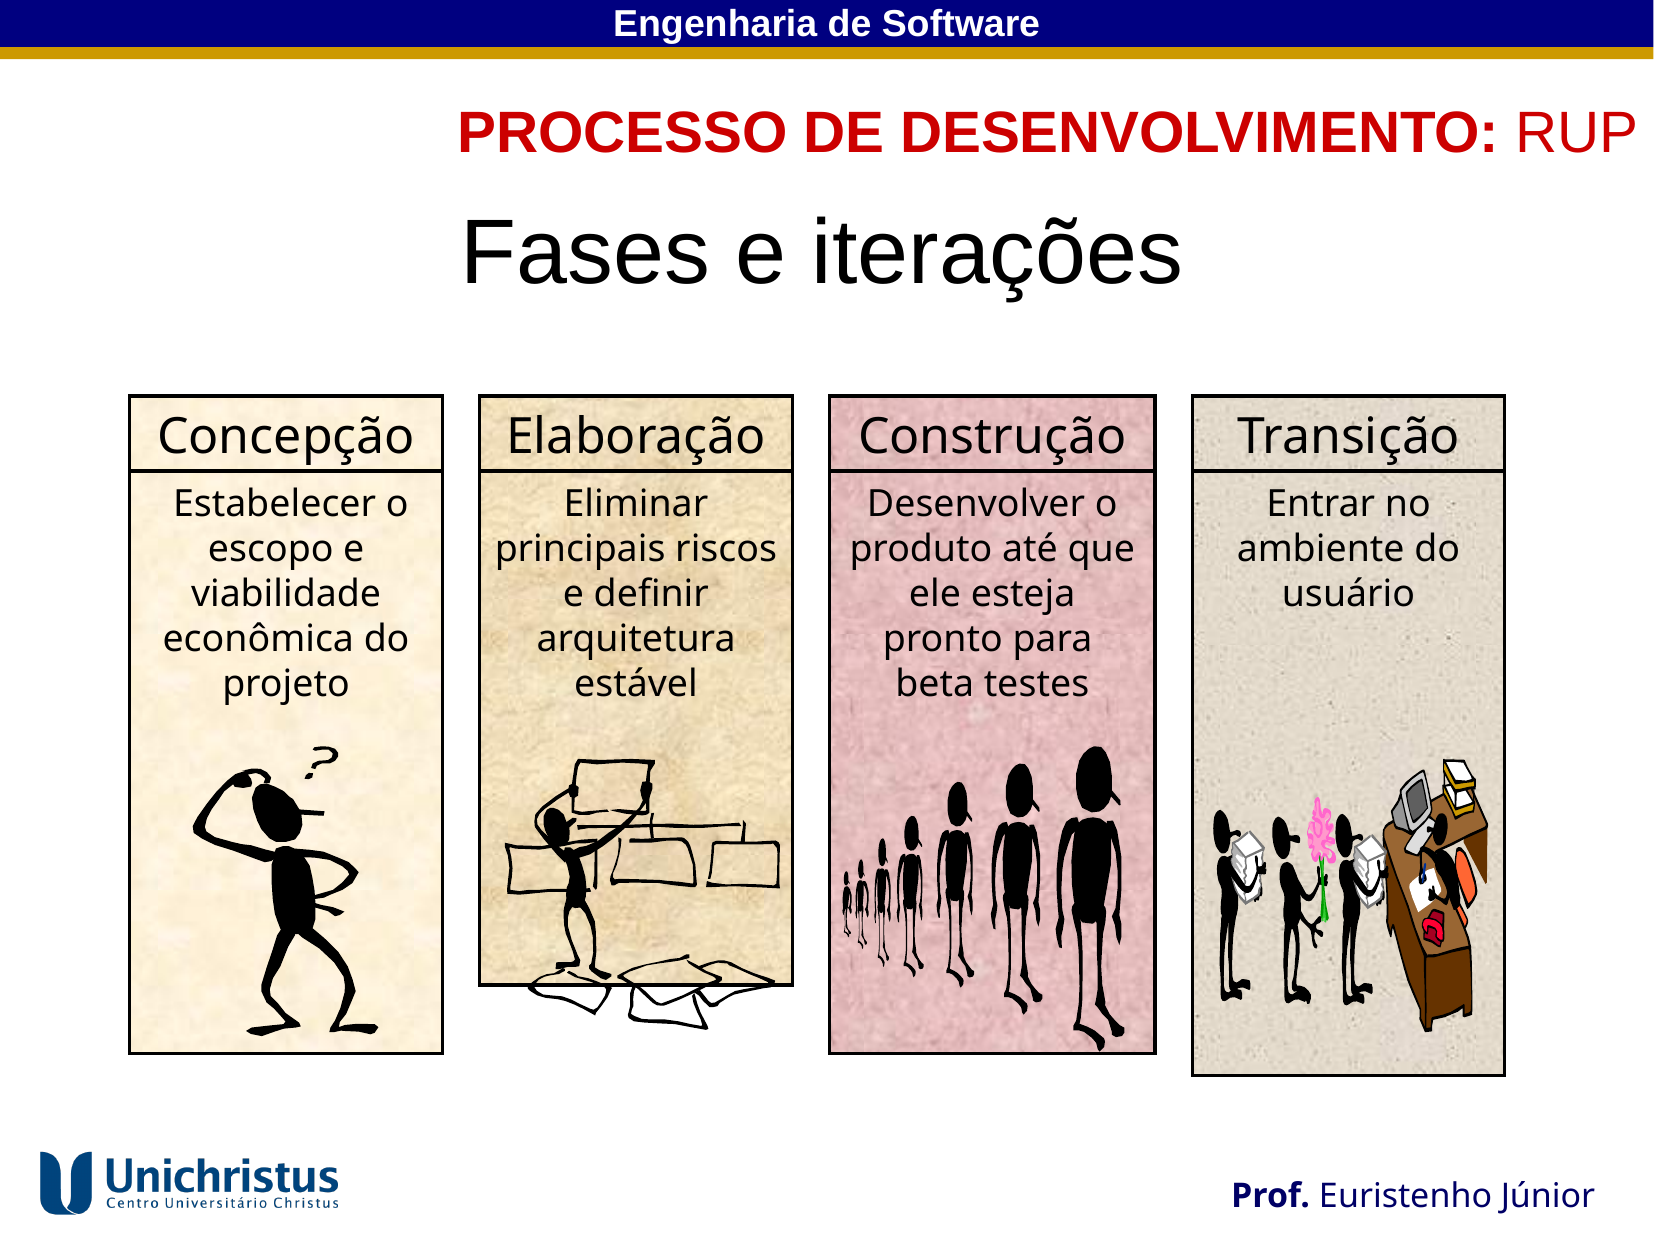

Engenharia de Software
PROCESSO DE DESENVOLVIMENTO: RUP
# Fases e iterações
Concepção
Elaboração
Construção
Transição
 Estabelecer o escopo e viabilidade econômica do projeto
Eliminar principais riscos e definir arquitetura estável
Desenvolver o produto até que ele esteja pronto para beta testes
Entrar no ambiente do usuário
Prof. Euristenho Júnior